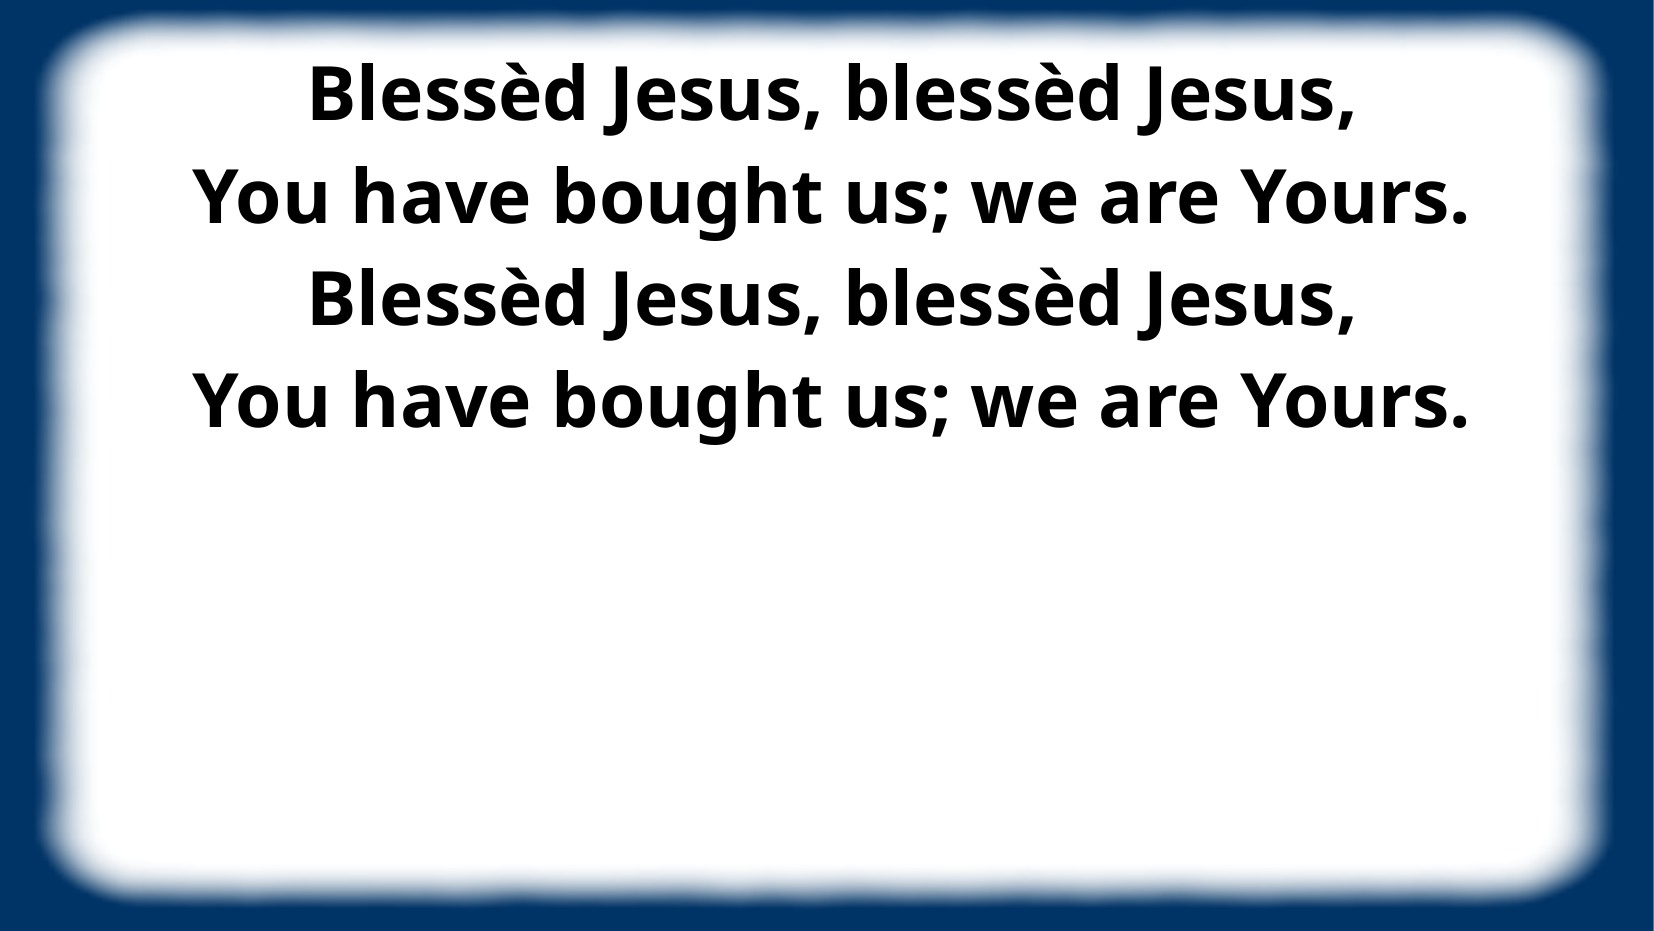

Blessèd Jesus, blessèd Jesus,
You have bought us; we are Yours.
Blessèd Jesus, blessèd Jesus,
You have bought us; we are Yours.